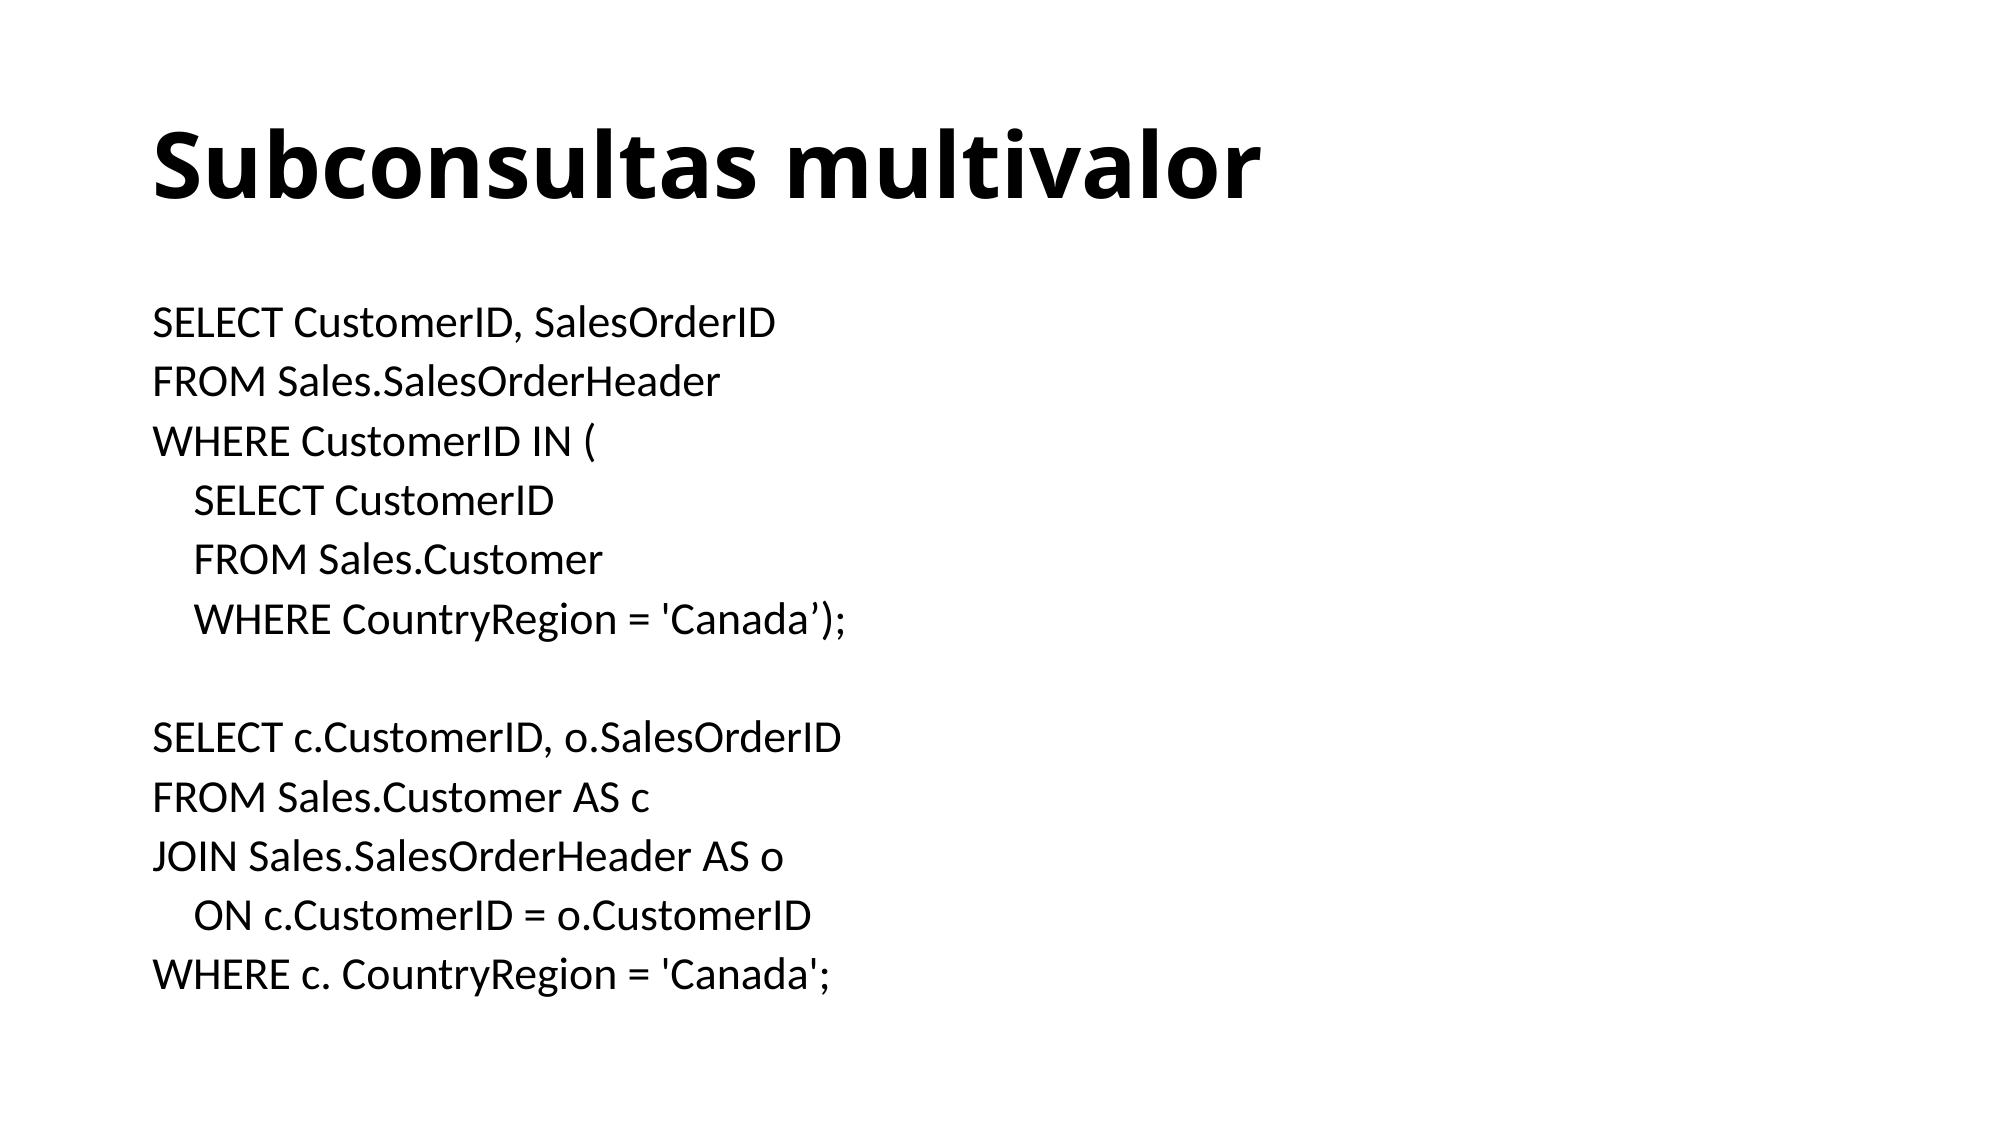

# Subconsultas multivalor
SELECT CustomerID, SalesOrderID
FROM Sales.SalesOrderHeader
WHERE CustomerID IN (
 SELECT CustomerID
 FROM Sales.Customer
 WHERE CountryRegion = 'Canada’);
SELECT c.CustomerID, o.SalesOrderID
FROM Sales.Customer AS c
JOIN Sales.SalesOrderHeader AS o
 ON c.CustomerID = o.CustomerID
WHERE c. CountryRegion = 'Canada';